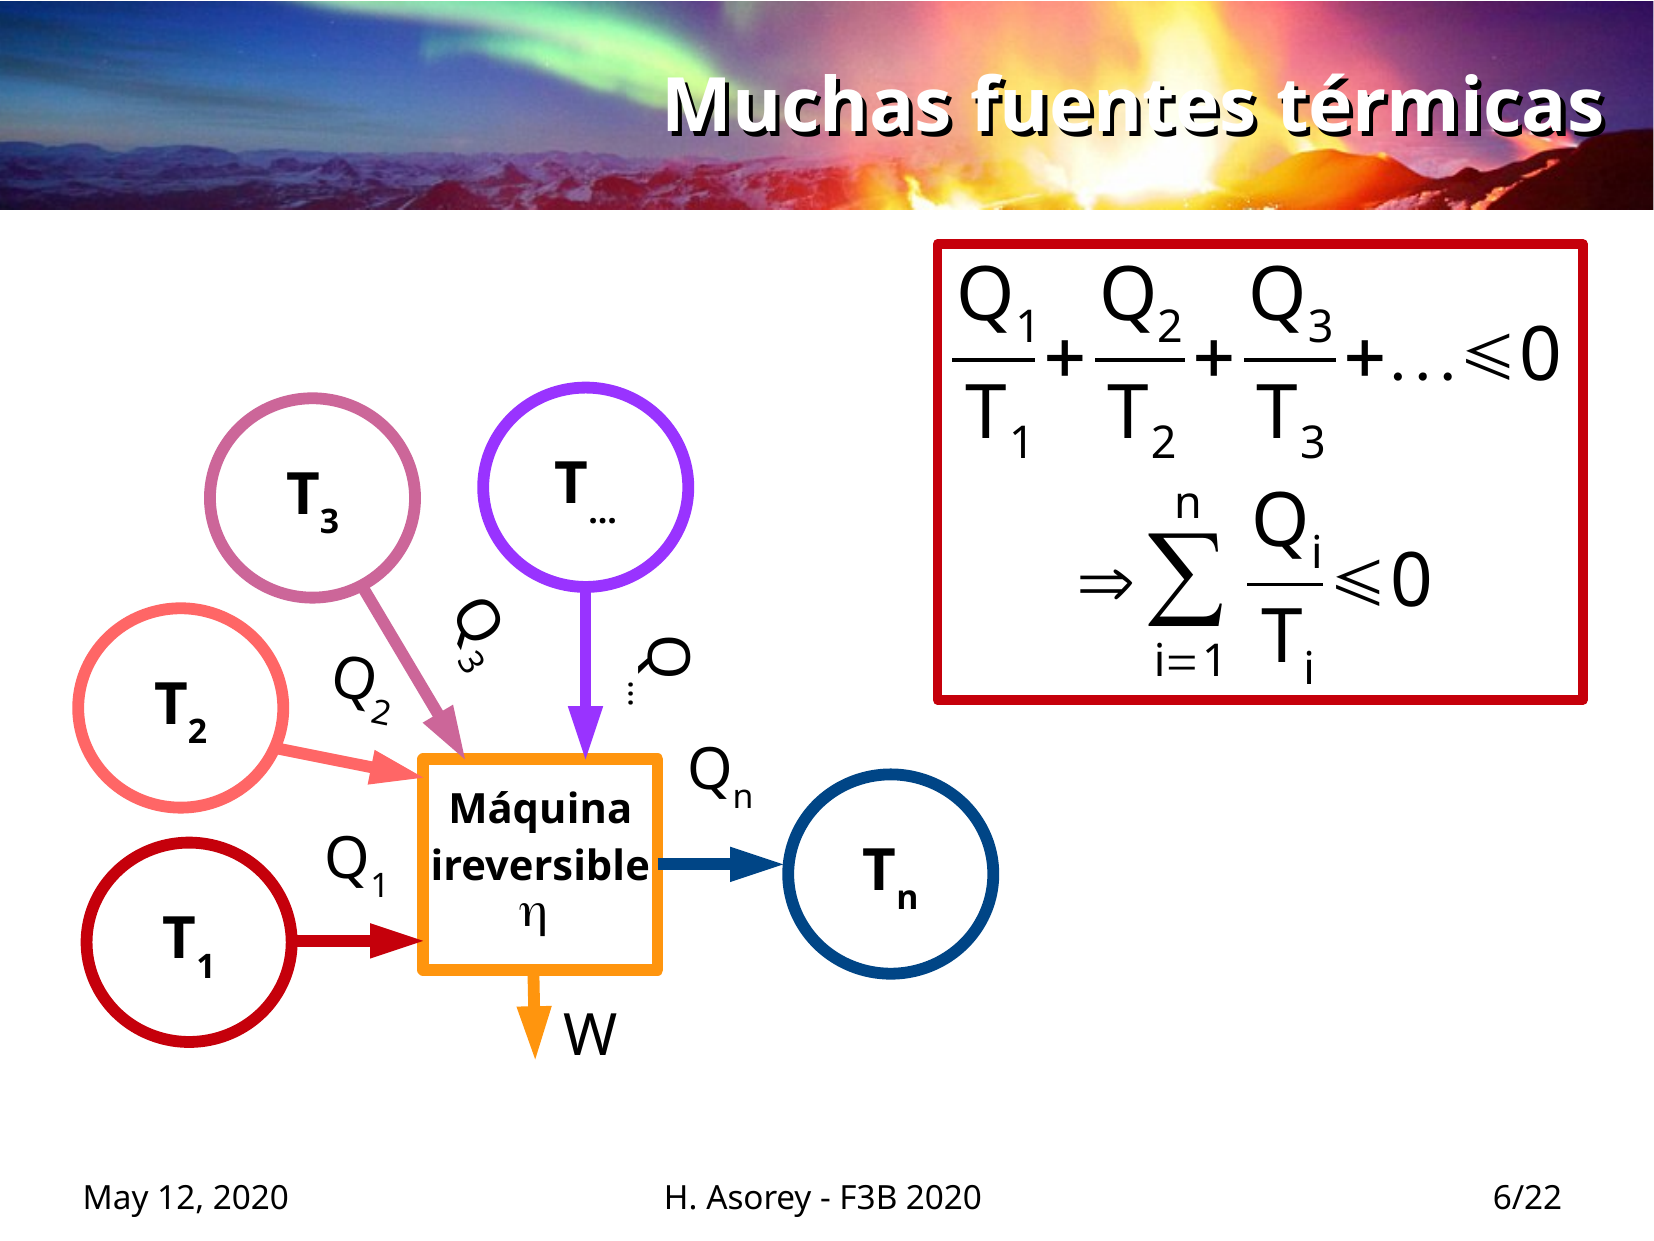

# Muchas fuentes térmicas
T...
T3
Q3
Q...
T2
Q2
Máquina
ireversible
Tn
T1
Qn
Q1
W
May 12, 2020
H. Asorey - F3B 2020
6